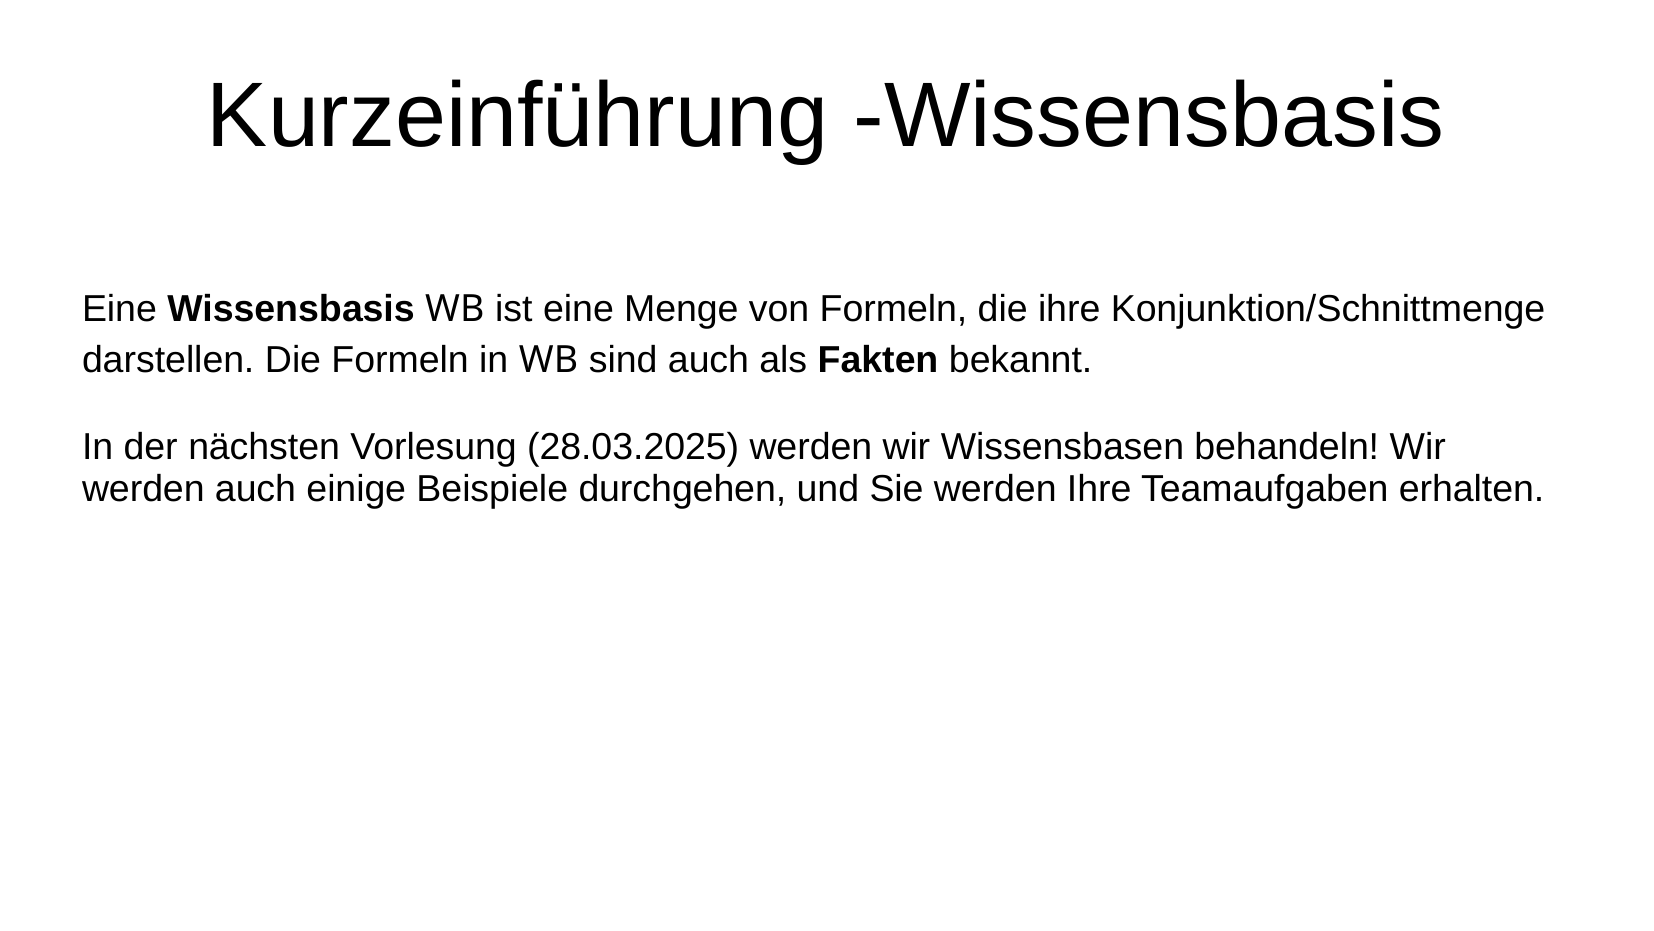

# Kurzeinführung -Wissensbasis
Eine Wissensbasis WB ist eine Menge von Formeln, die ihre Konjunktion/Schnittmenge darstellen. Die Formeln in WB sind auch als Fakten bekannt.
In der nächsten Vorlesung (28.03.2025) werden wir Wissensbasen behandeln! Wir werden auch einige Beispiele durchgehen, und Sie werden Ihre Teamaufgaben erhalten.